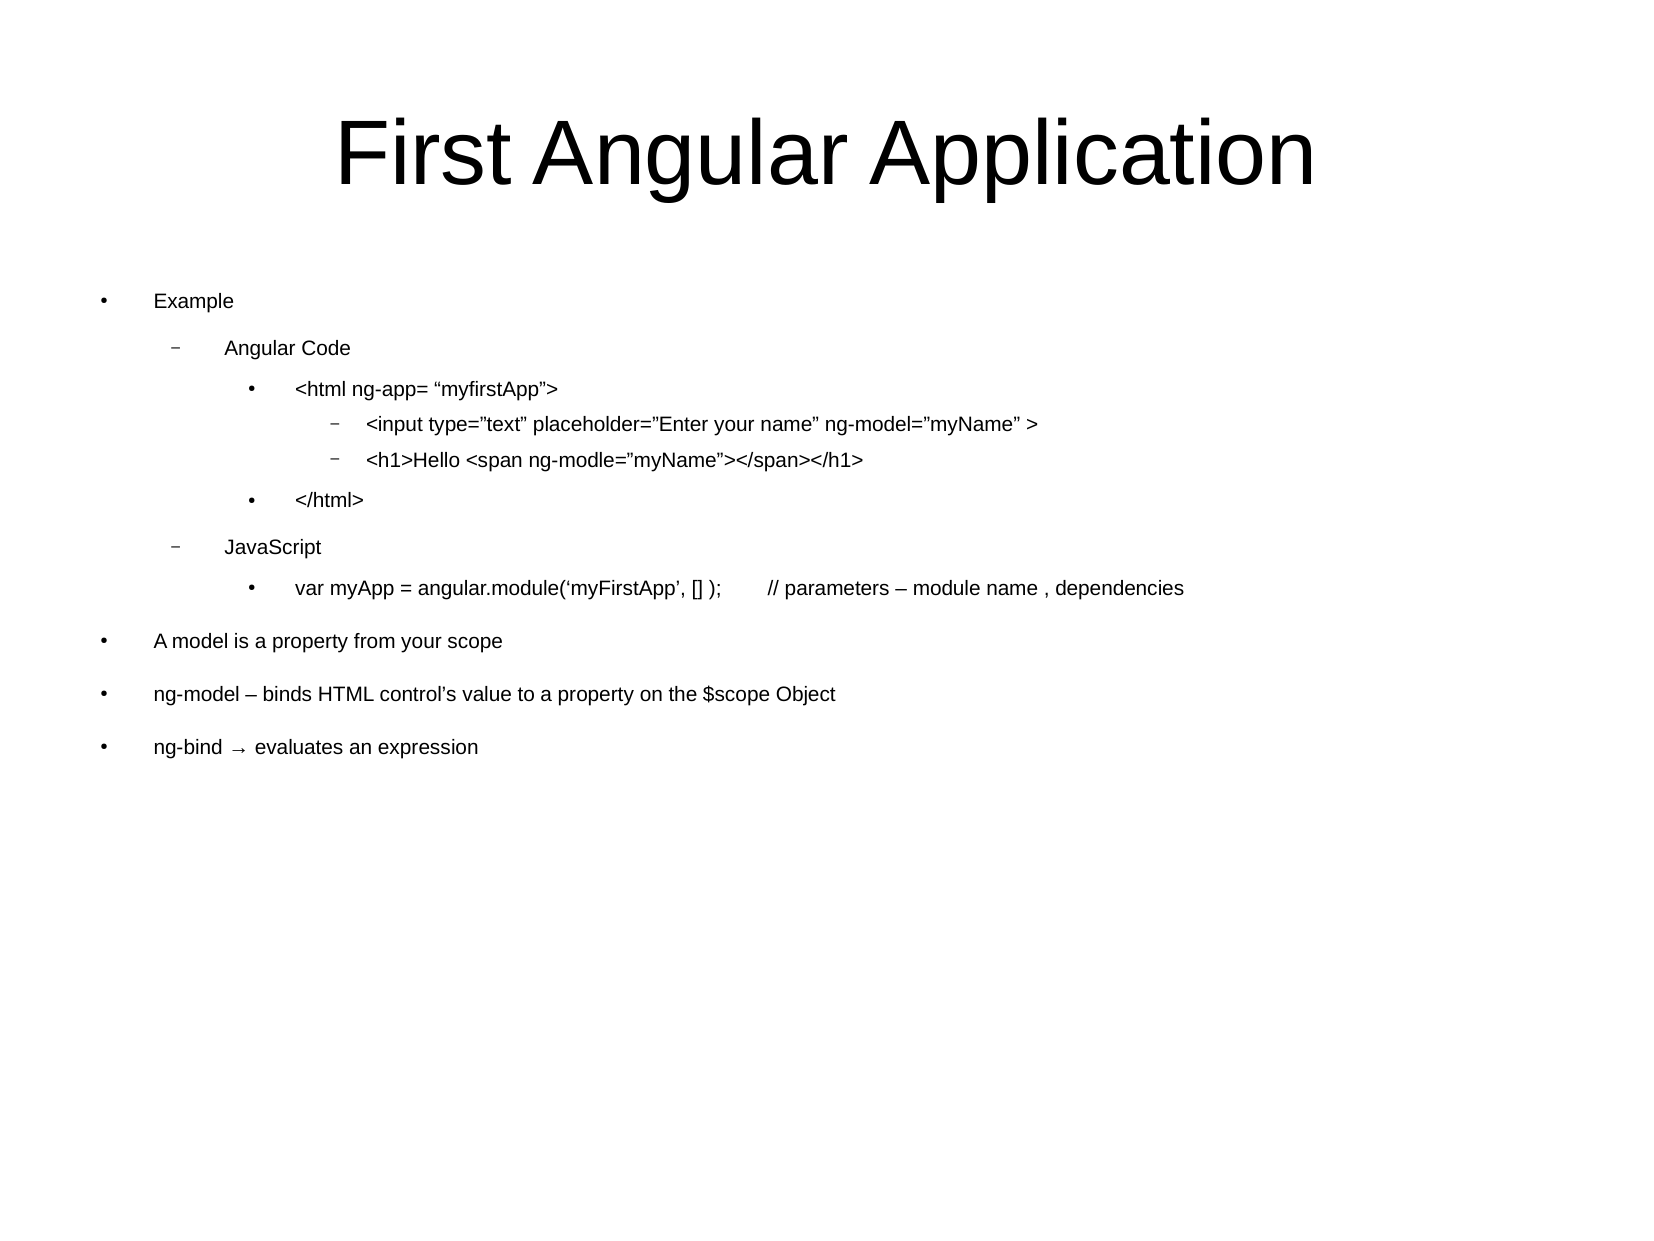

# First Angular Application
Example
Angular Code
<html ng-app= “myfirstApp”>
<input type=”text” placeholder=”Enter your name” ng-model=”myName” >
<h1>Hello <span ng-modle=”myName”></span></h1>
</html>
JavaScript
var myApp = angular.module(‘myFirstApp’, [] ); // parameters – module name , dependencies
A model is a property from your scope
ng-model – binds HTML control’s value to a property on the $scope Object
ng-bind → evaluates an expression